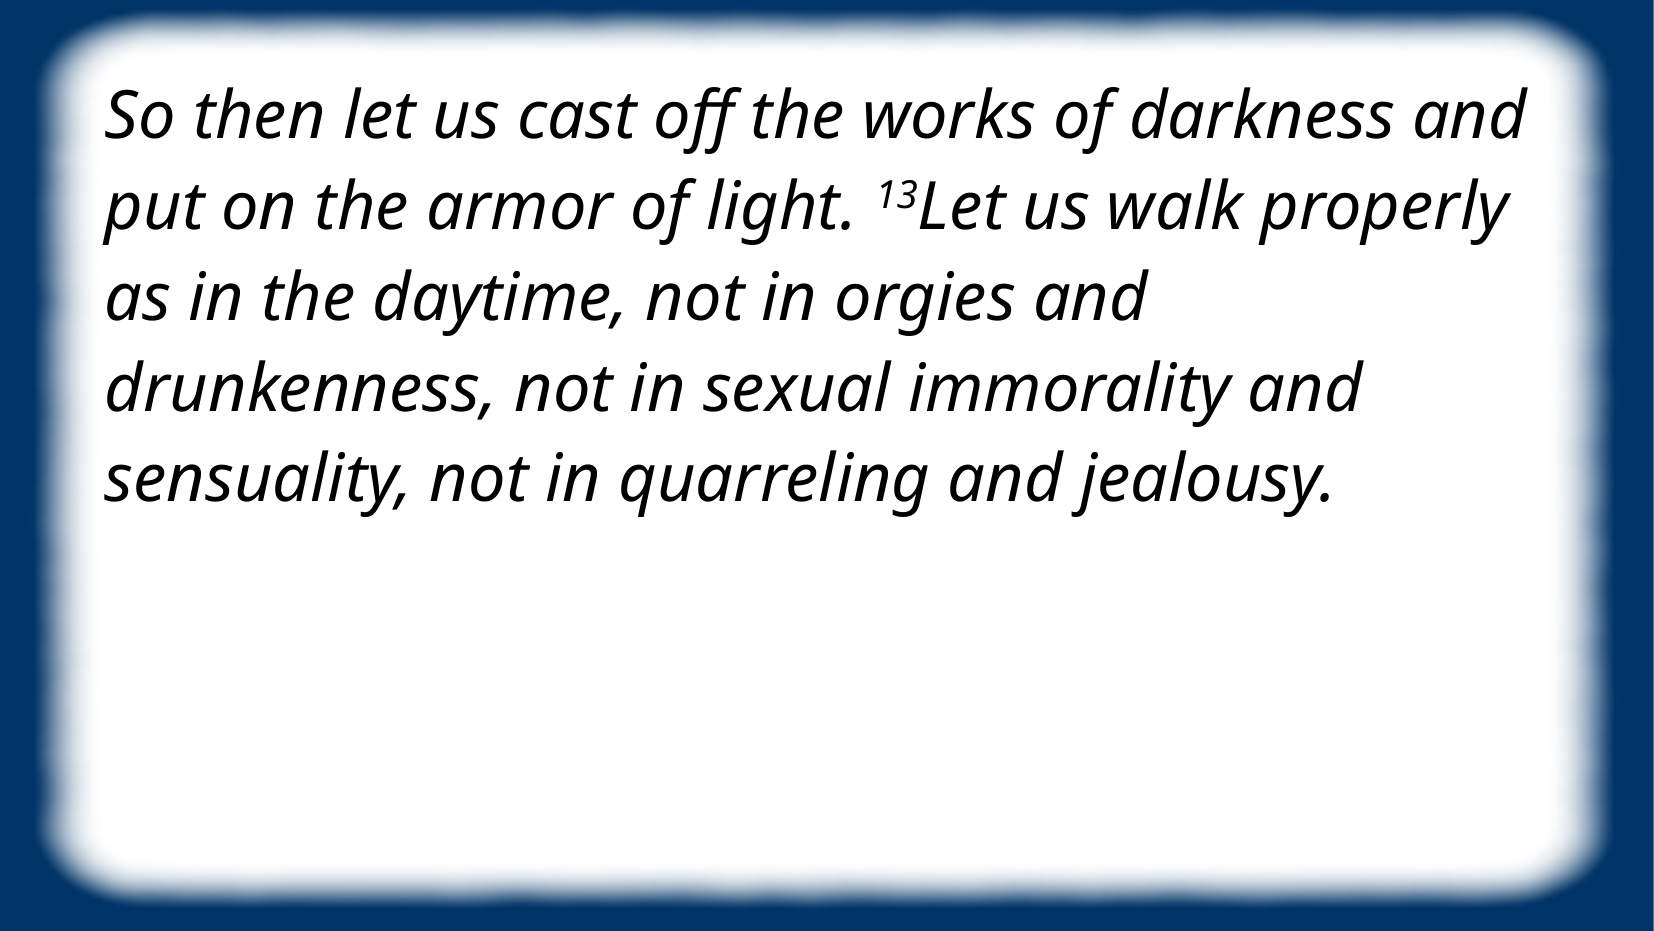

So then let us cast off the works of darkness and put on the armor of light. 13Let us walk properly as in the daytime, not in orgies and drunkenness, not in sexual immorality and sensuality, not in quarreling and jealousy.